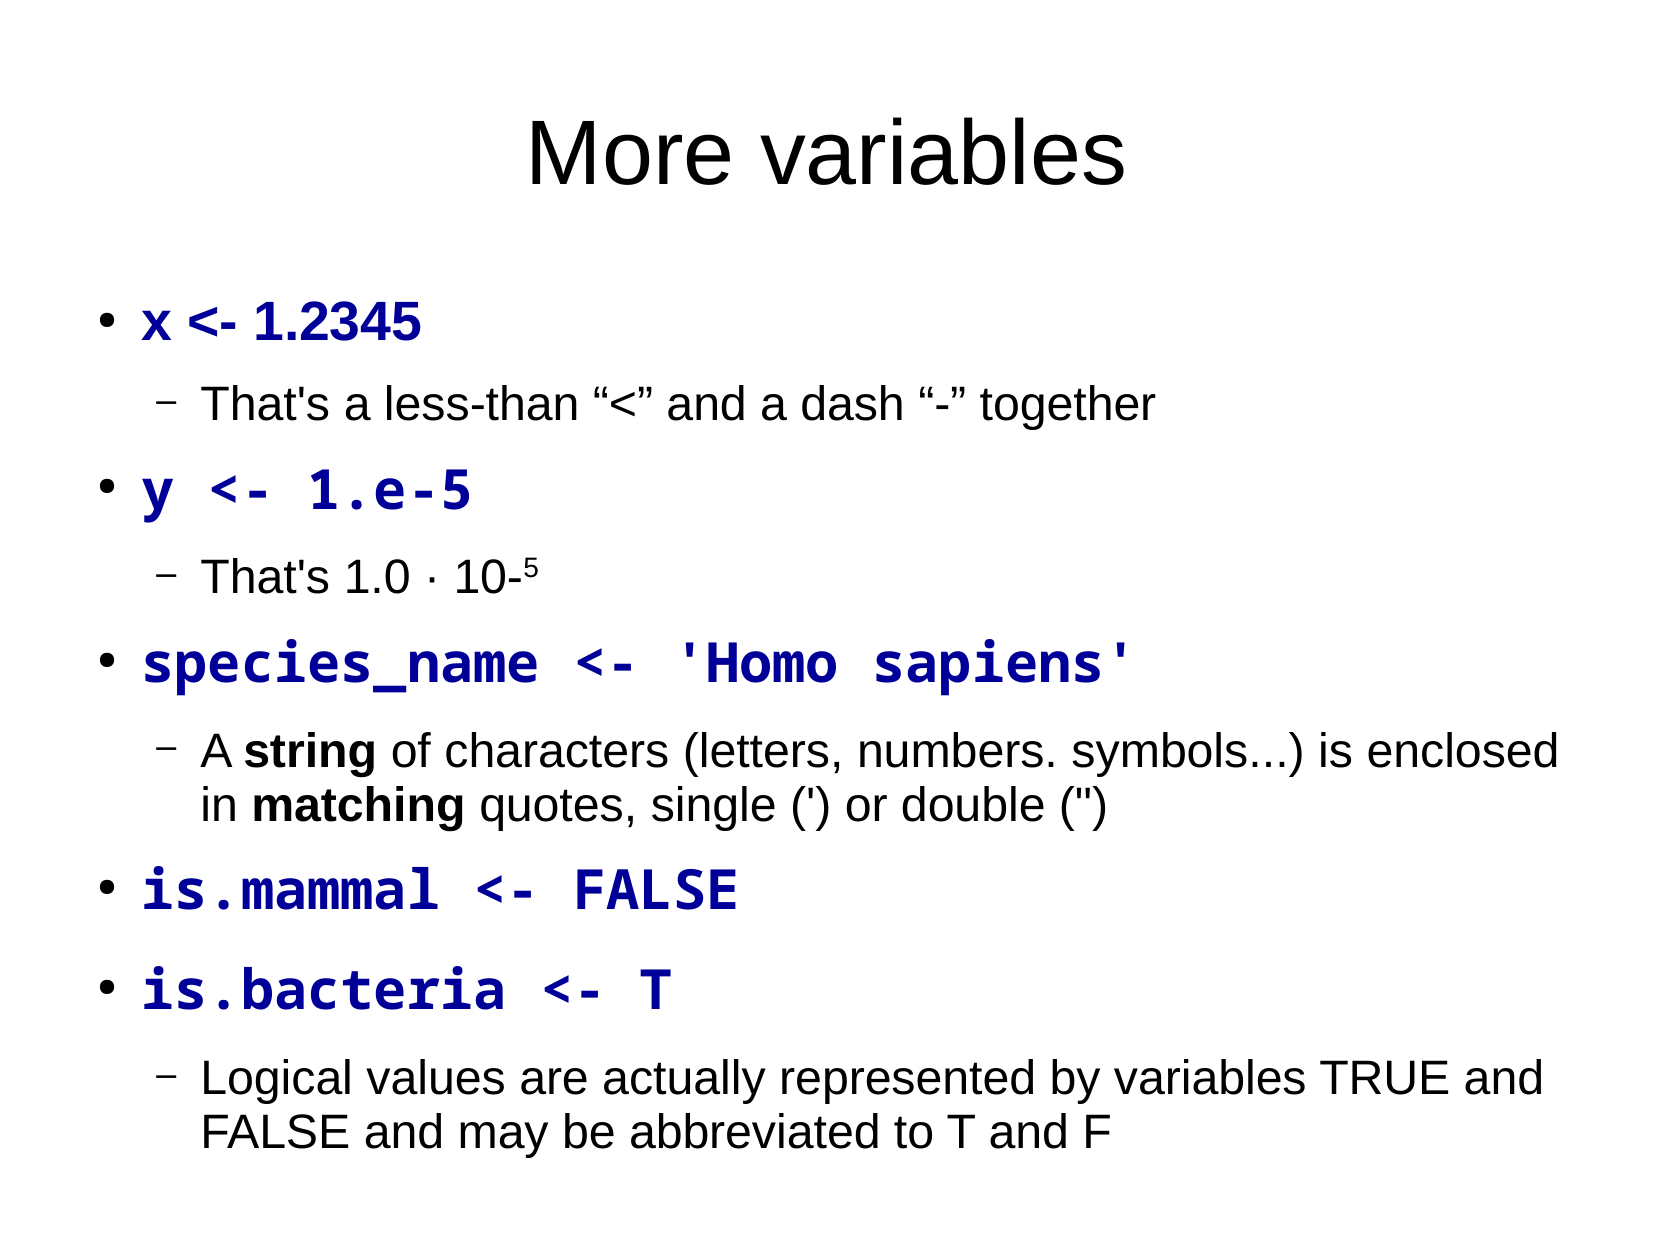

# More variables
x <- 1.2345
That's a less-than “<” and a dash “-” together
y <- 1.e-5
That's 1.0 · 10-5
species_name <- 'Homo sapiens'
A string of characters (letters, numbers. symbols...) is enclosed in matching quotes, single (') or double (")
is.mammal <- FALSE
is.bacteria <- T
Logical values are actually represented by variables TRUE and FALSE and may be abbreviated to T and F